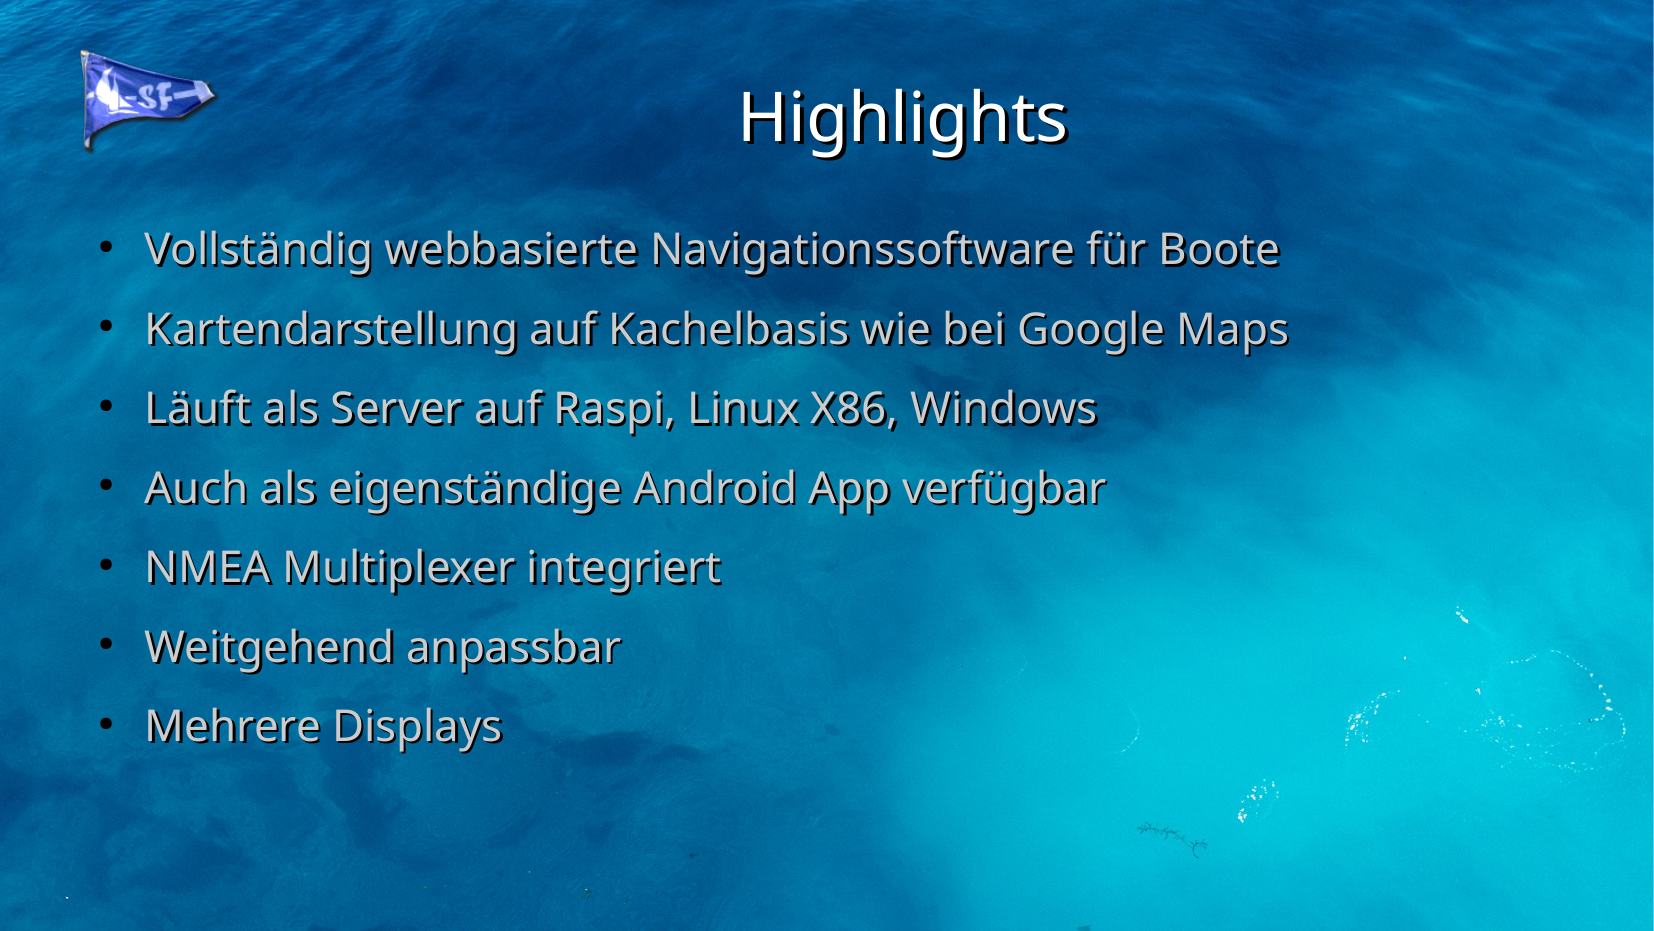

# Highlights
Vollständig webbasierte Navigationssoftware für Boote
Kartendarstellung auf Kachelbasis wie bei Google Maps
Läuft als Server auf Raspi, Linux X86, Windows
Auch als eigenständige Android App verfügbar
NMEA Multiplexer integriert
Weitgehend anpassbar
Mehrere Displays